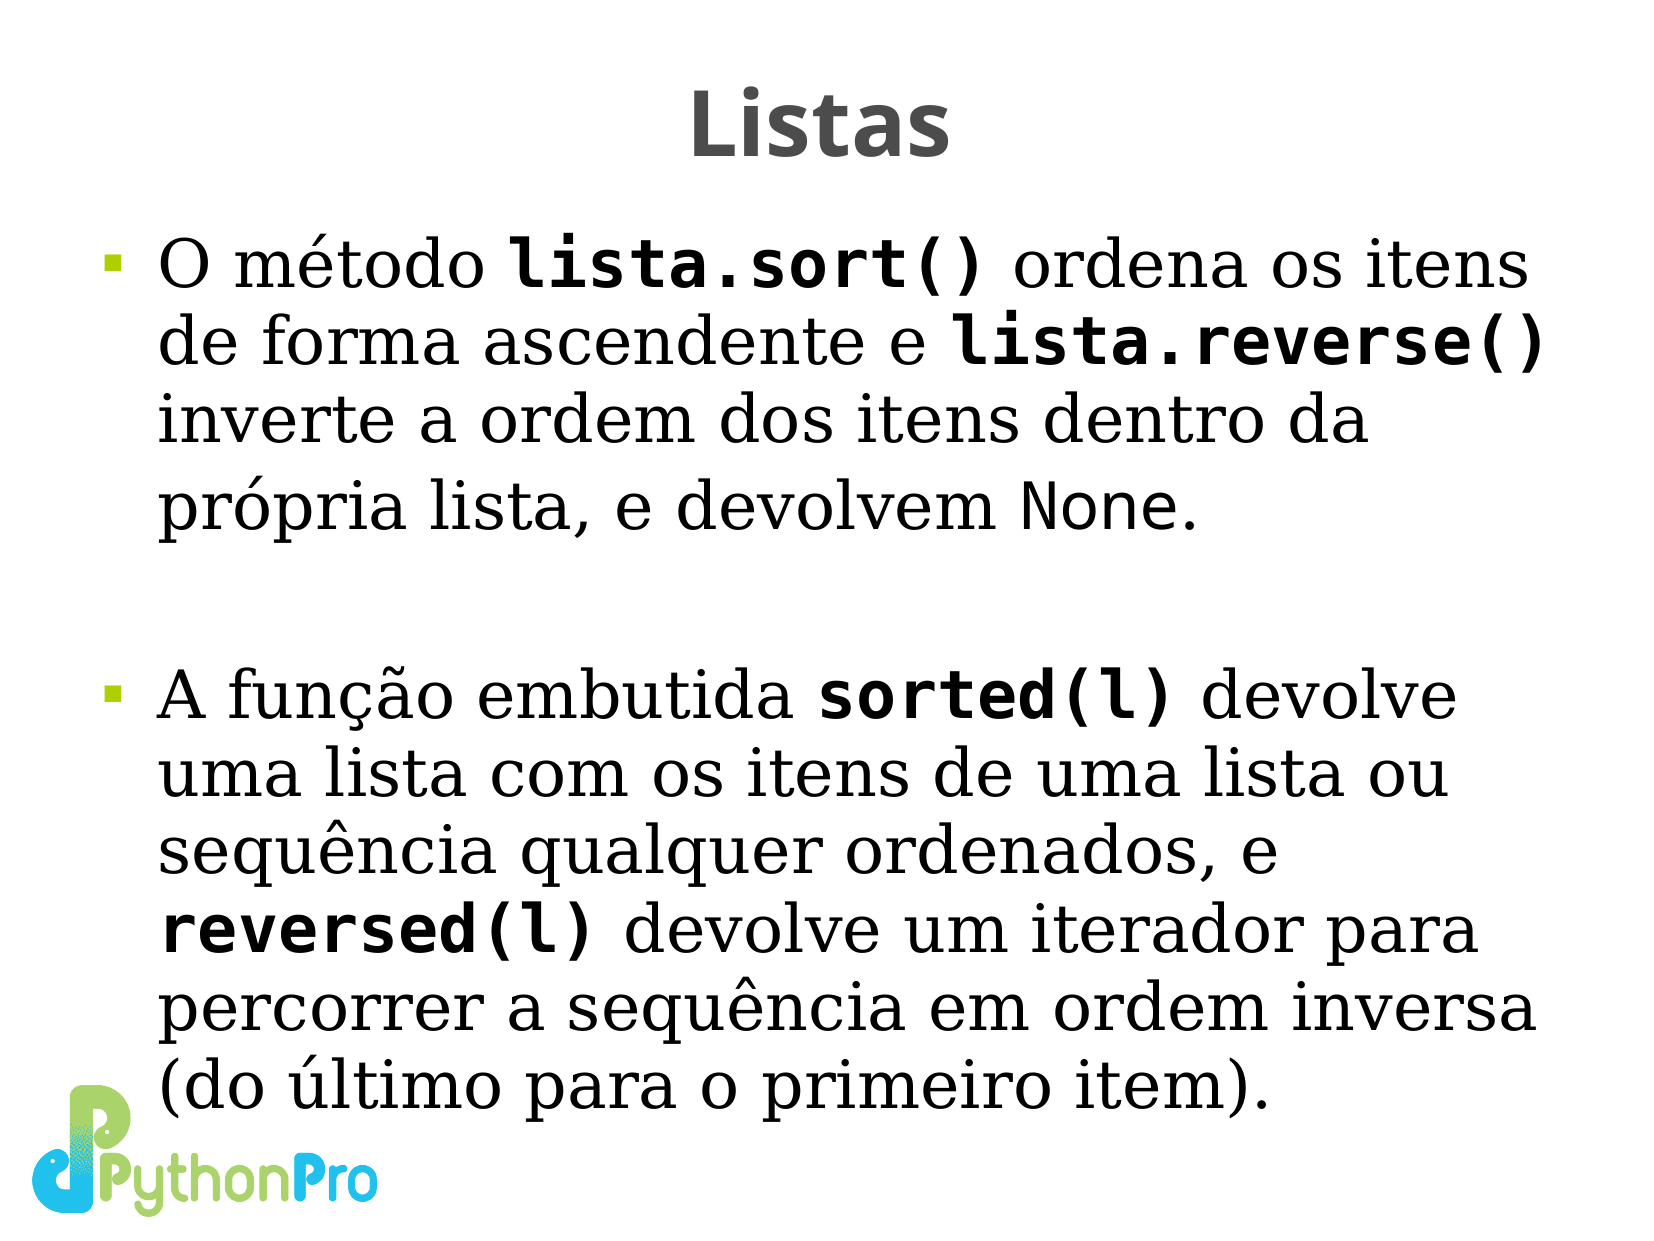

# Listas
O método lista.sort() ordena os itens de forma ascendente e lista.reverse() inverte a ordem dos itens dentro da própria lista, e devolvem None.
A função embutida sorted(l) devolve uma lista com os itens de uma lista ou sequência qualquer ordenados, e reversed(l) devolve um iterador para percorrer a sequência em ordem inversa (do último para o primeiro item).